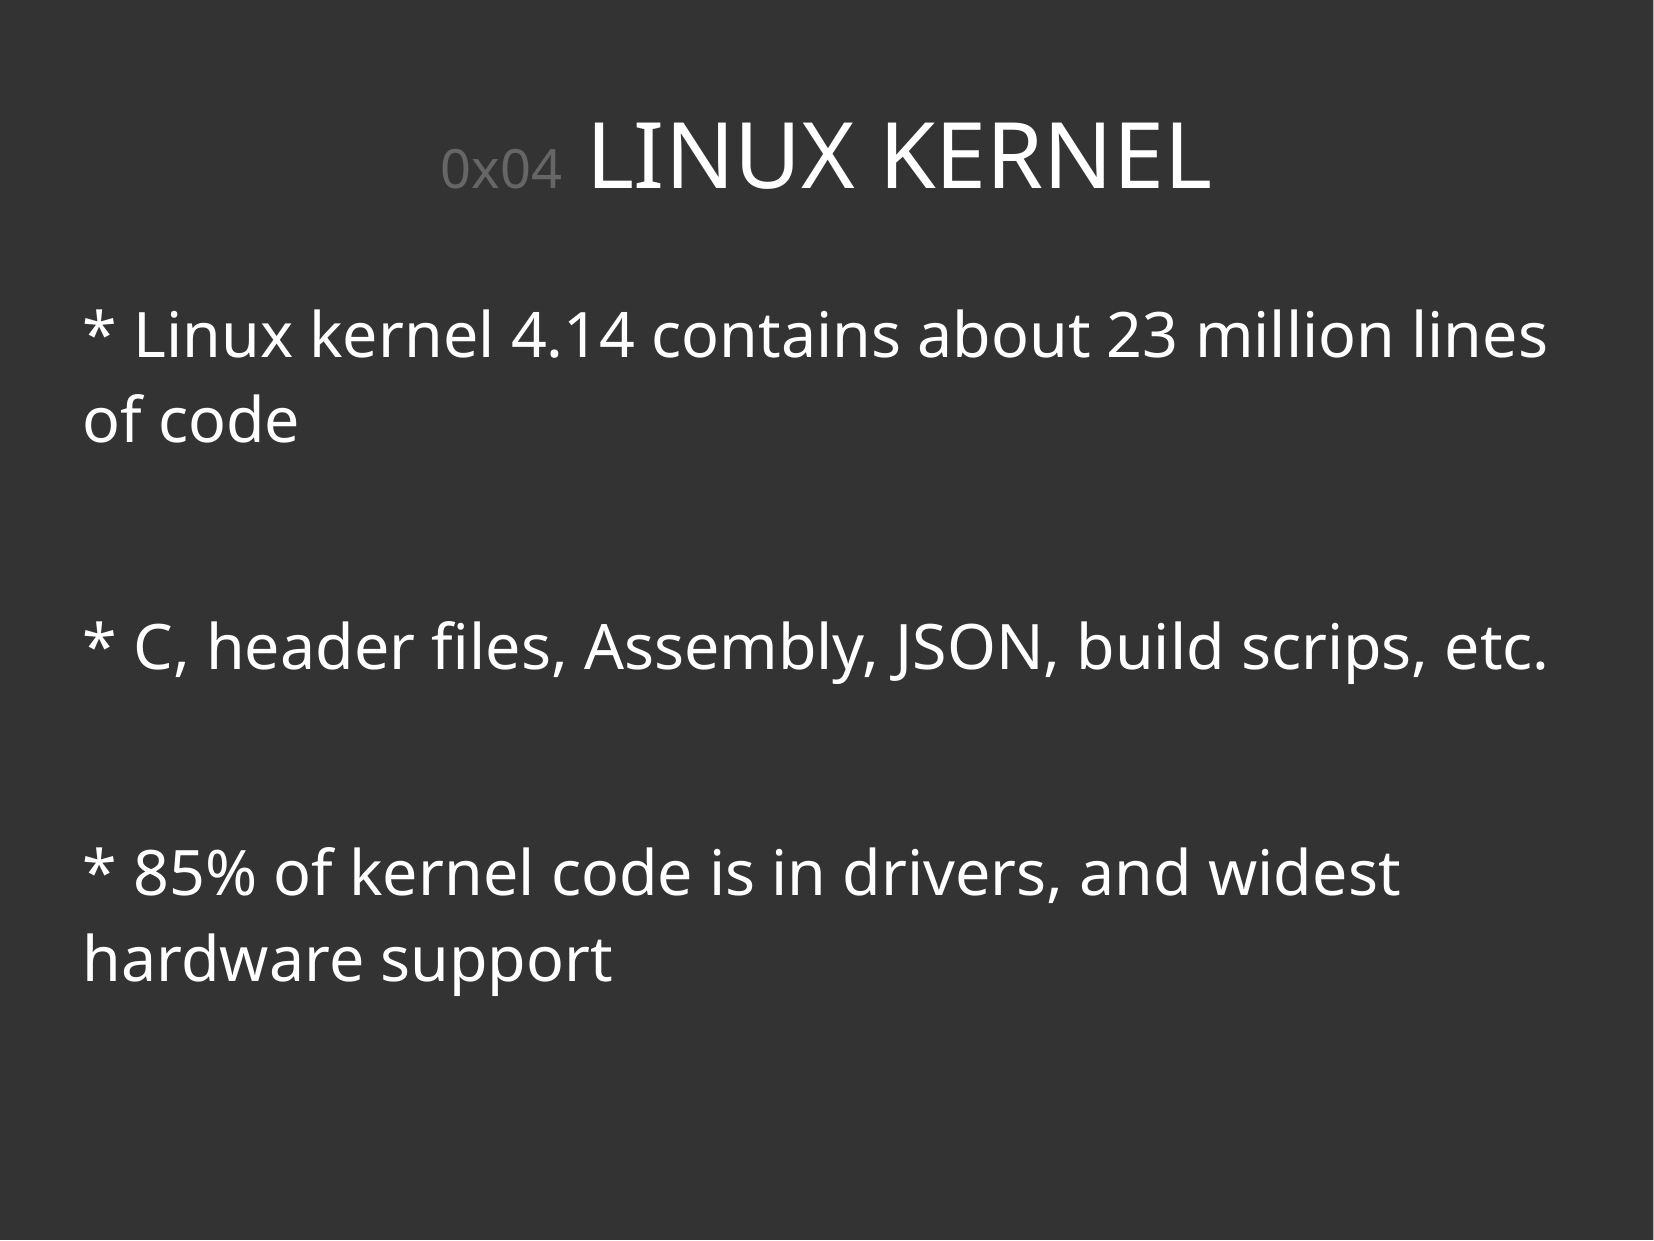

# 0x04 LINUX KERNEL
* Linux kernel 4.14 contains about 23 million lines of code
* C, header files, Assembly, JSON, build scrips, etc.
* 85% of kernel code is in drivers, and widest hardware support